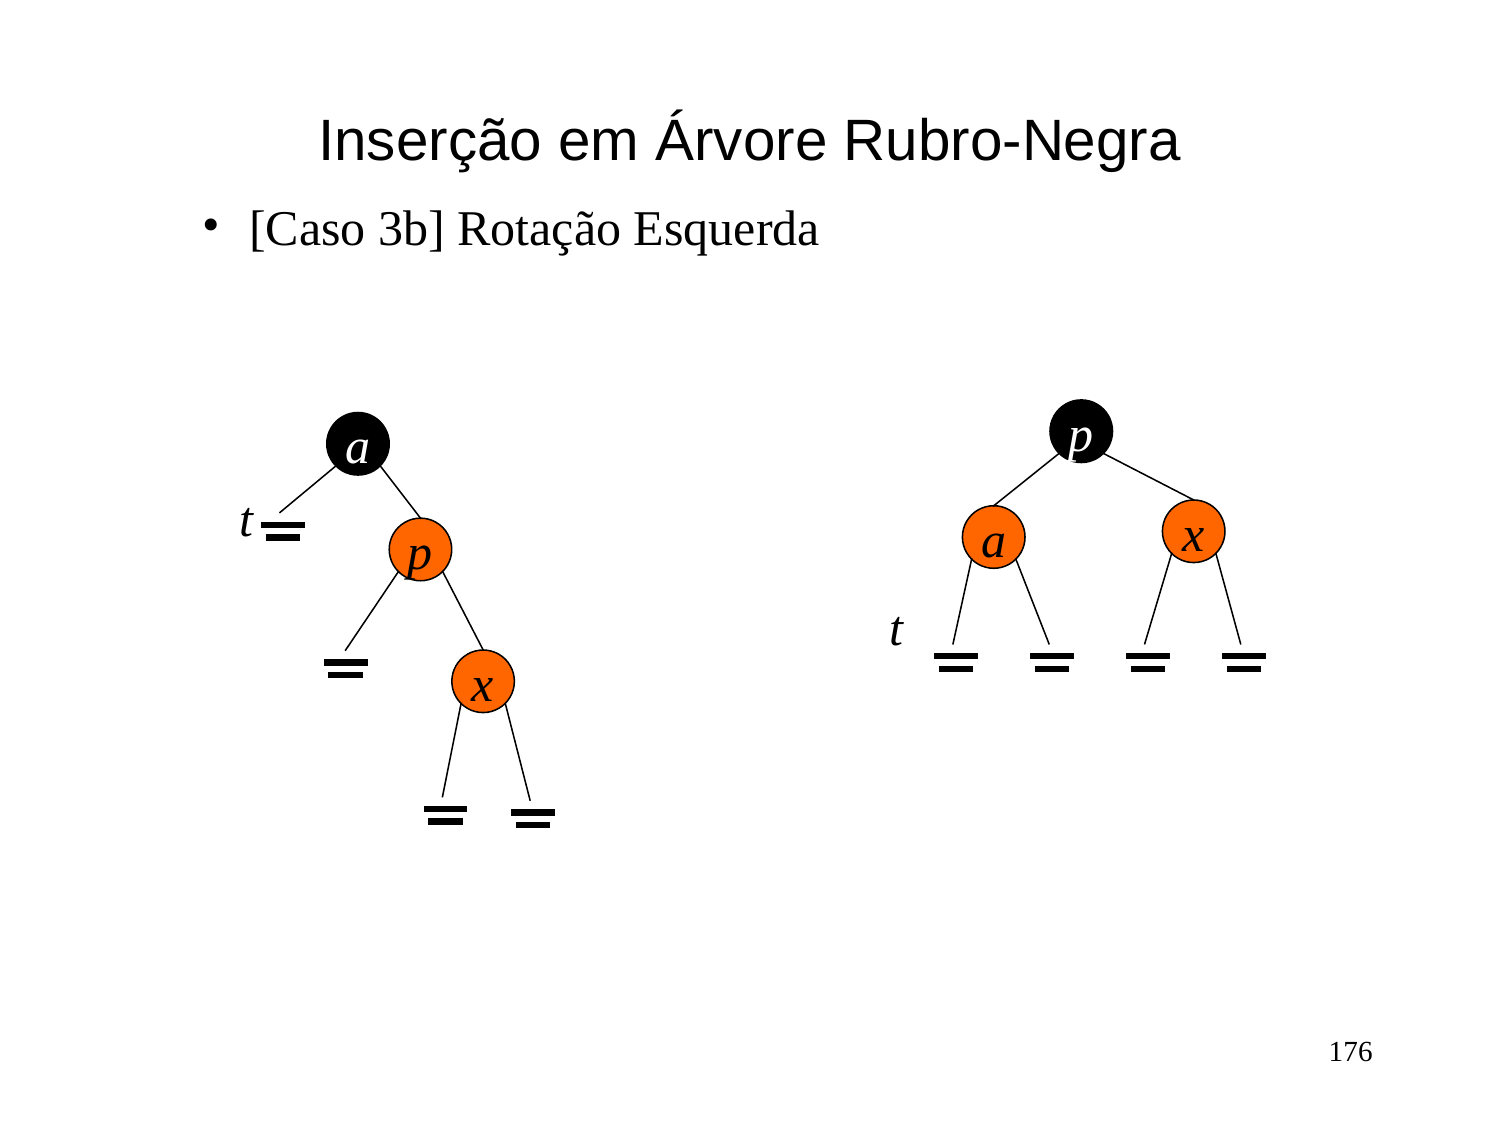

# Inserção em Árvore Rubro-Negra
[Caso 3b] Rotação Esquerda
p
a
t
p
x
x
a
t
176